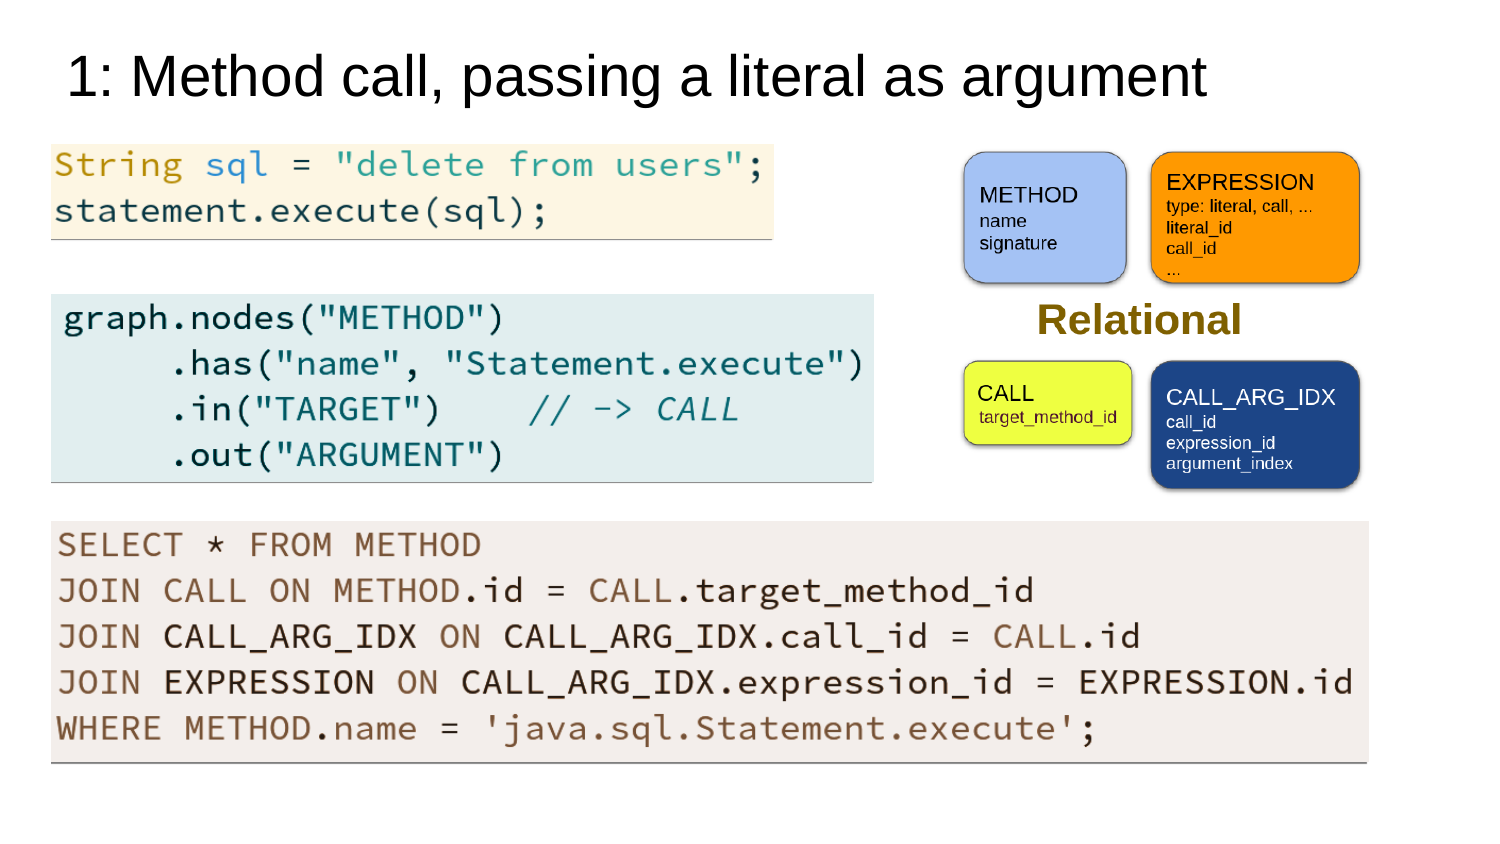

# 1: Method call, passing a literal as argument